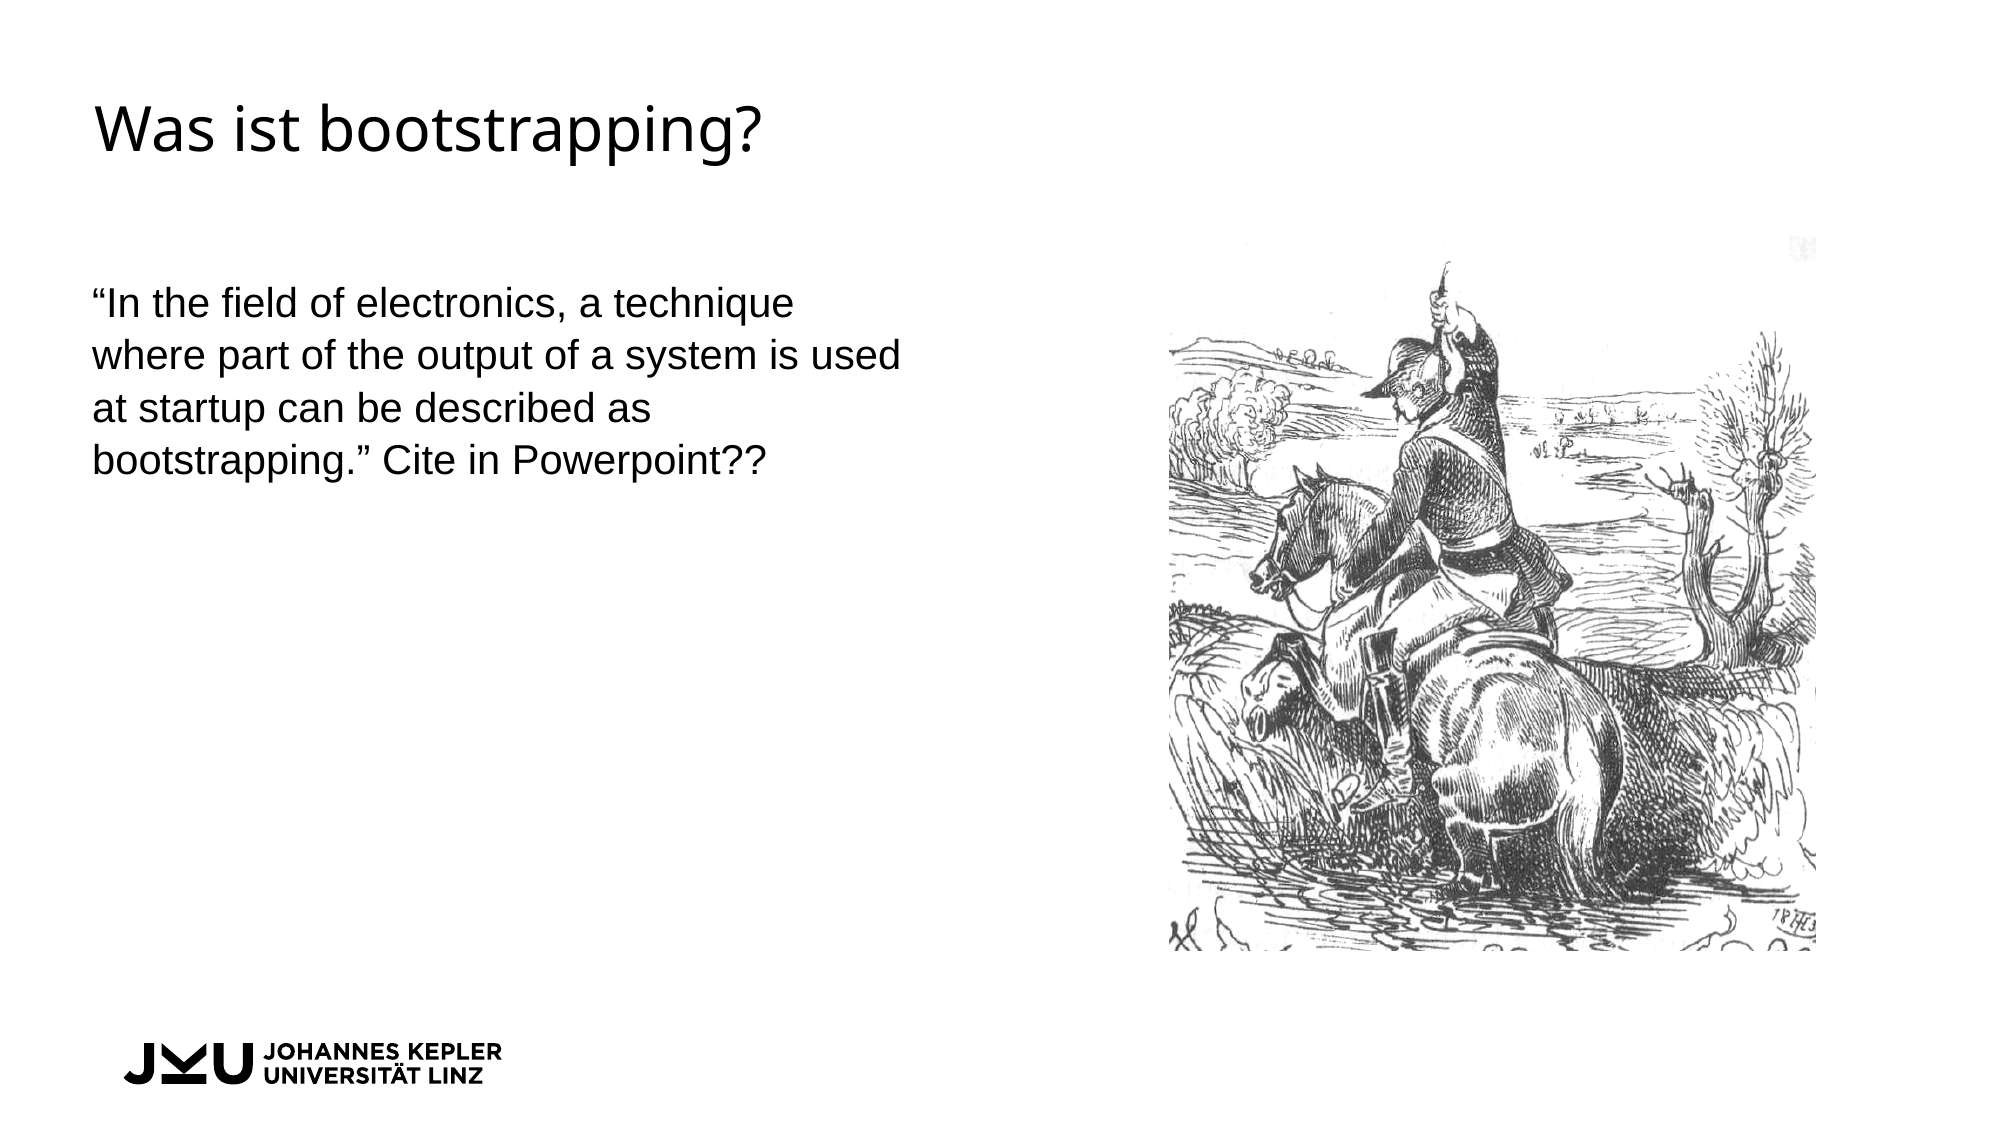

# Was ist bootstrapping?
“In the field of electronics, a technique where part of the output of a system is used at startup can be described as bootstrapping.” Cite in Powerpoint??